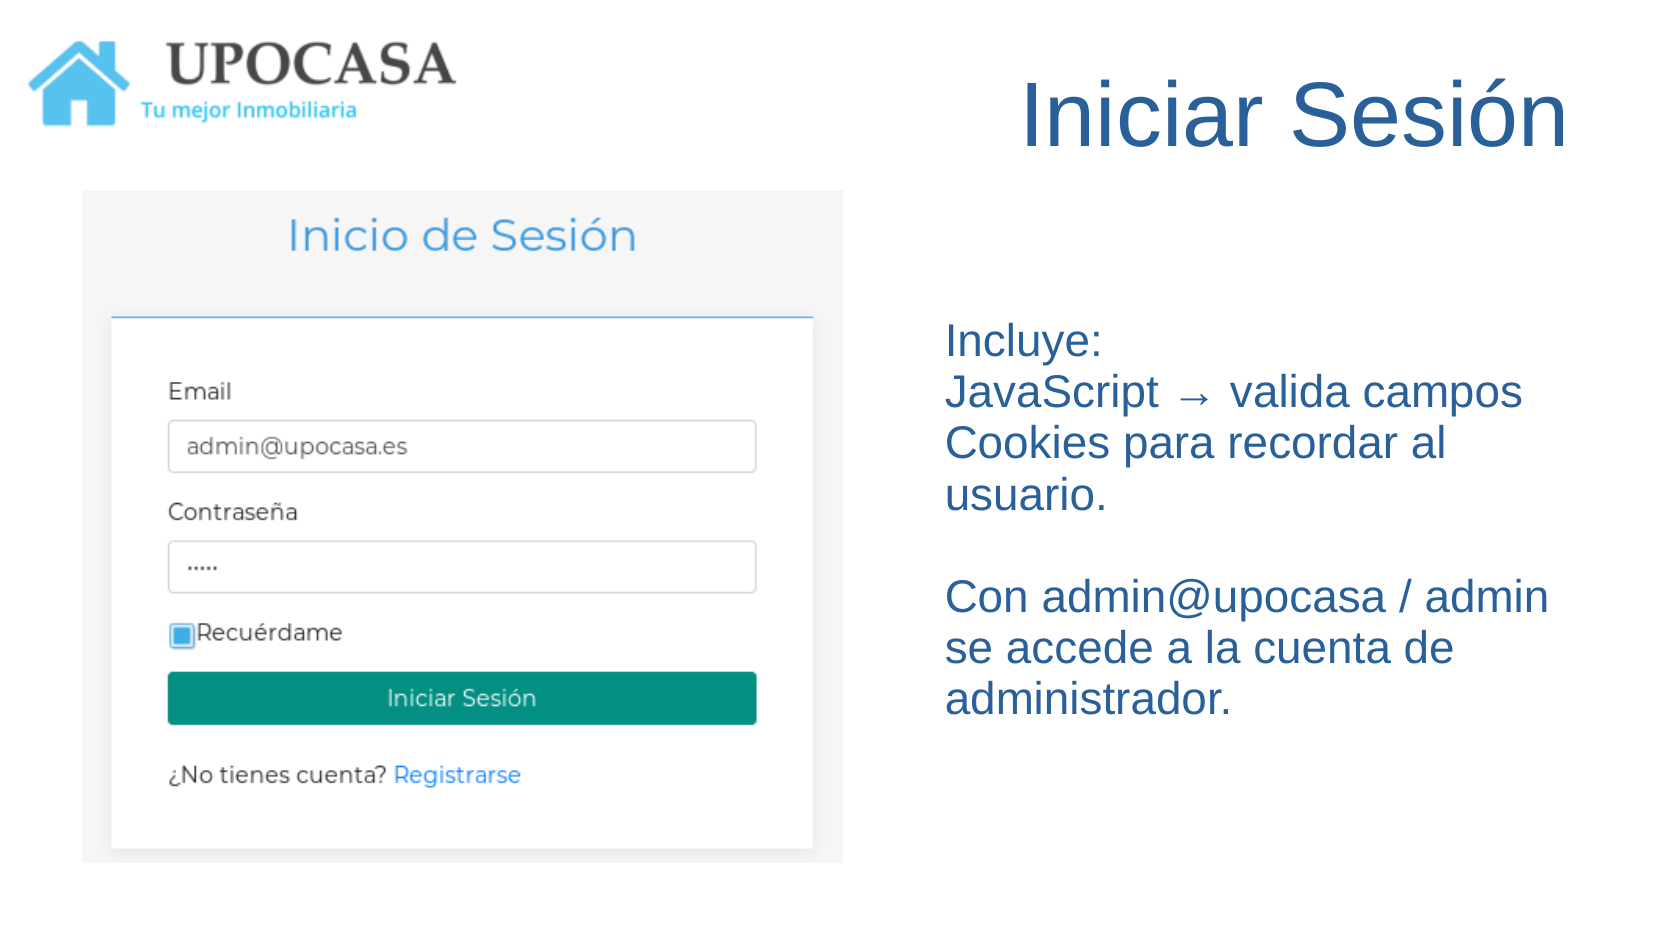

# Iniciar Sesión
Incluye:
JavaScript → valida campos
Cookies para recordar al usuario.
Con admin@upocasa / admin se accede a la cuenta de administrador.